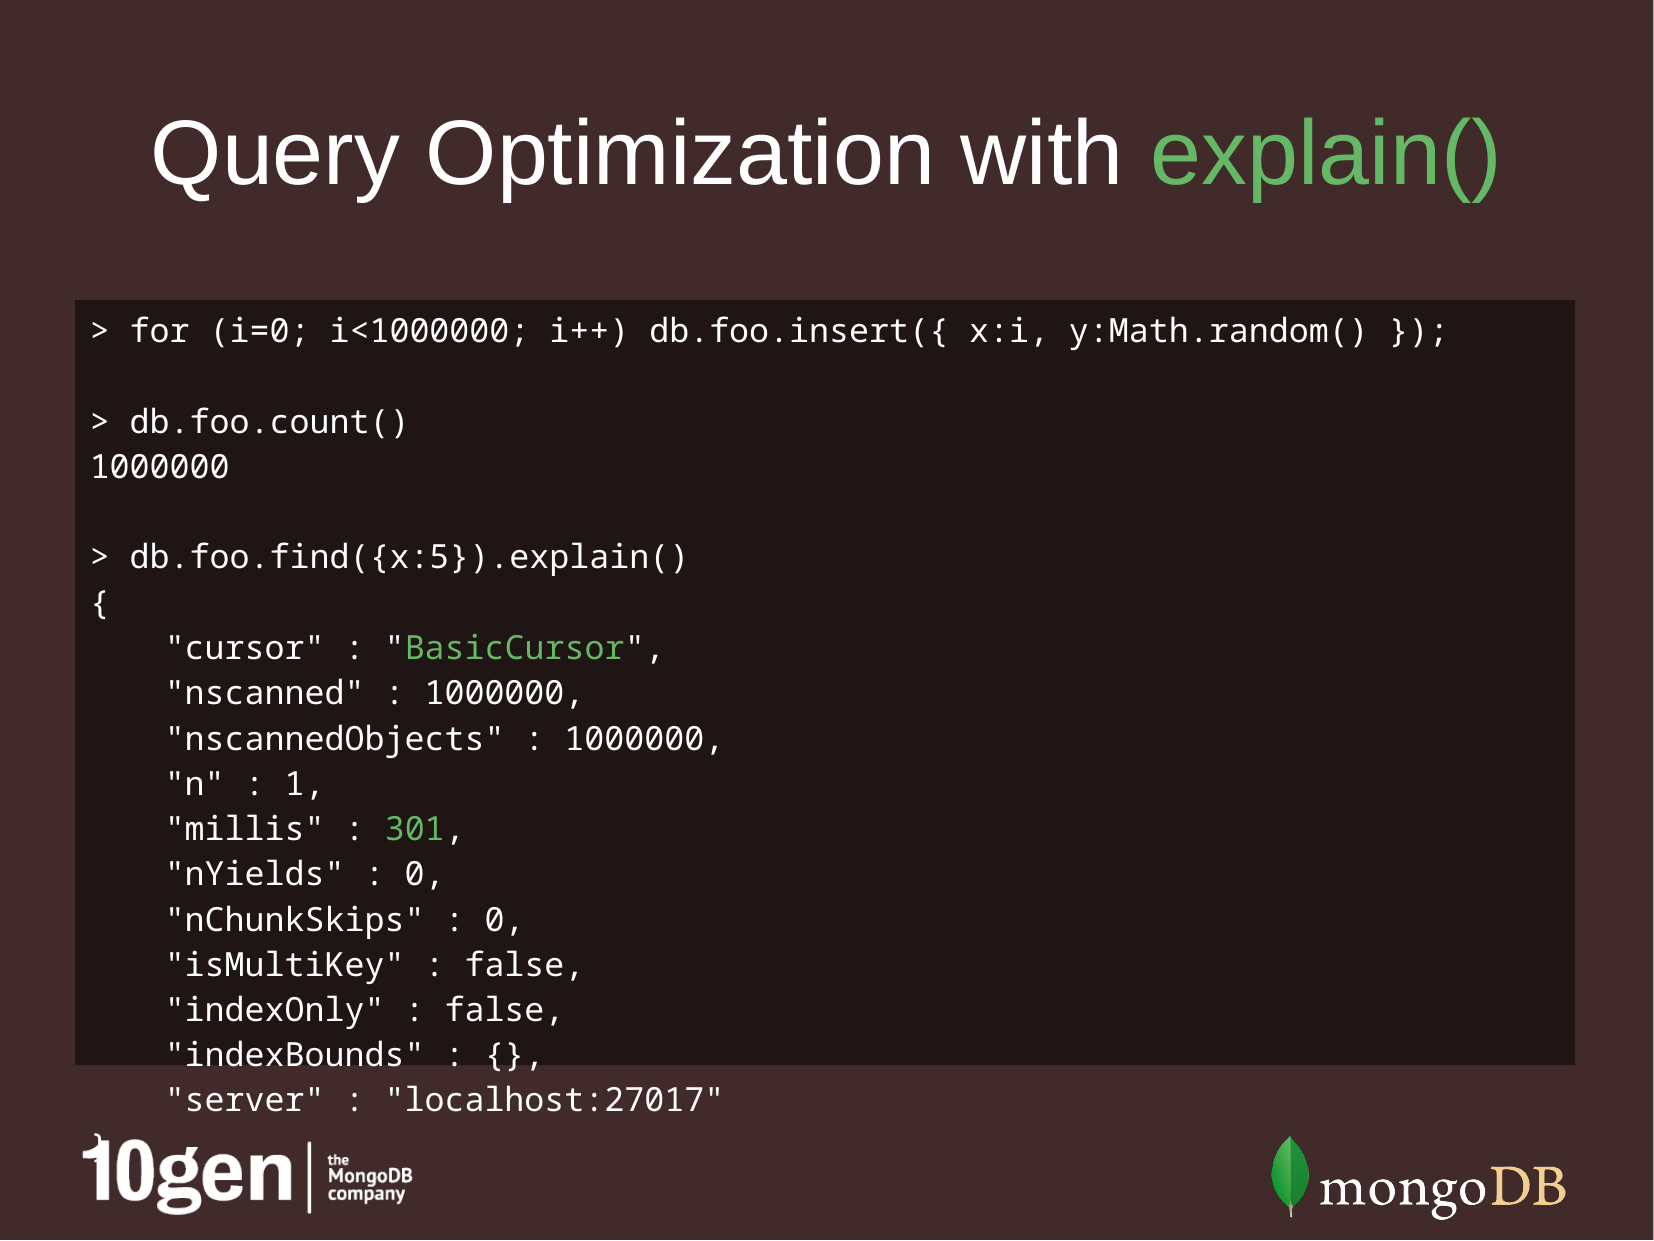

# Query Optimization with explain()
> for (i=0; i<1000000; i++) db.foo.insert({ x:i, y:Math.random() });
> db.foo.count()
1000000
> db.foo.find({x:5}).explain()
{
	"cursor" : "BasicCursor",
	"nscanned" : 1000000,
	"nscannedObjects" : 1000000,
	"n" : 1,
	"millis" : 301,
	"nYields" : 0,
	"nChunkSkips" : 0,
	"isMultiKey" : false,
	"indexOnly" : false,
	"indexBounds" : {},
	"server" : "localhost:27017"
}